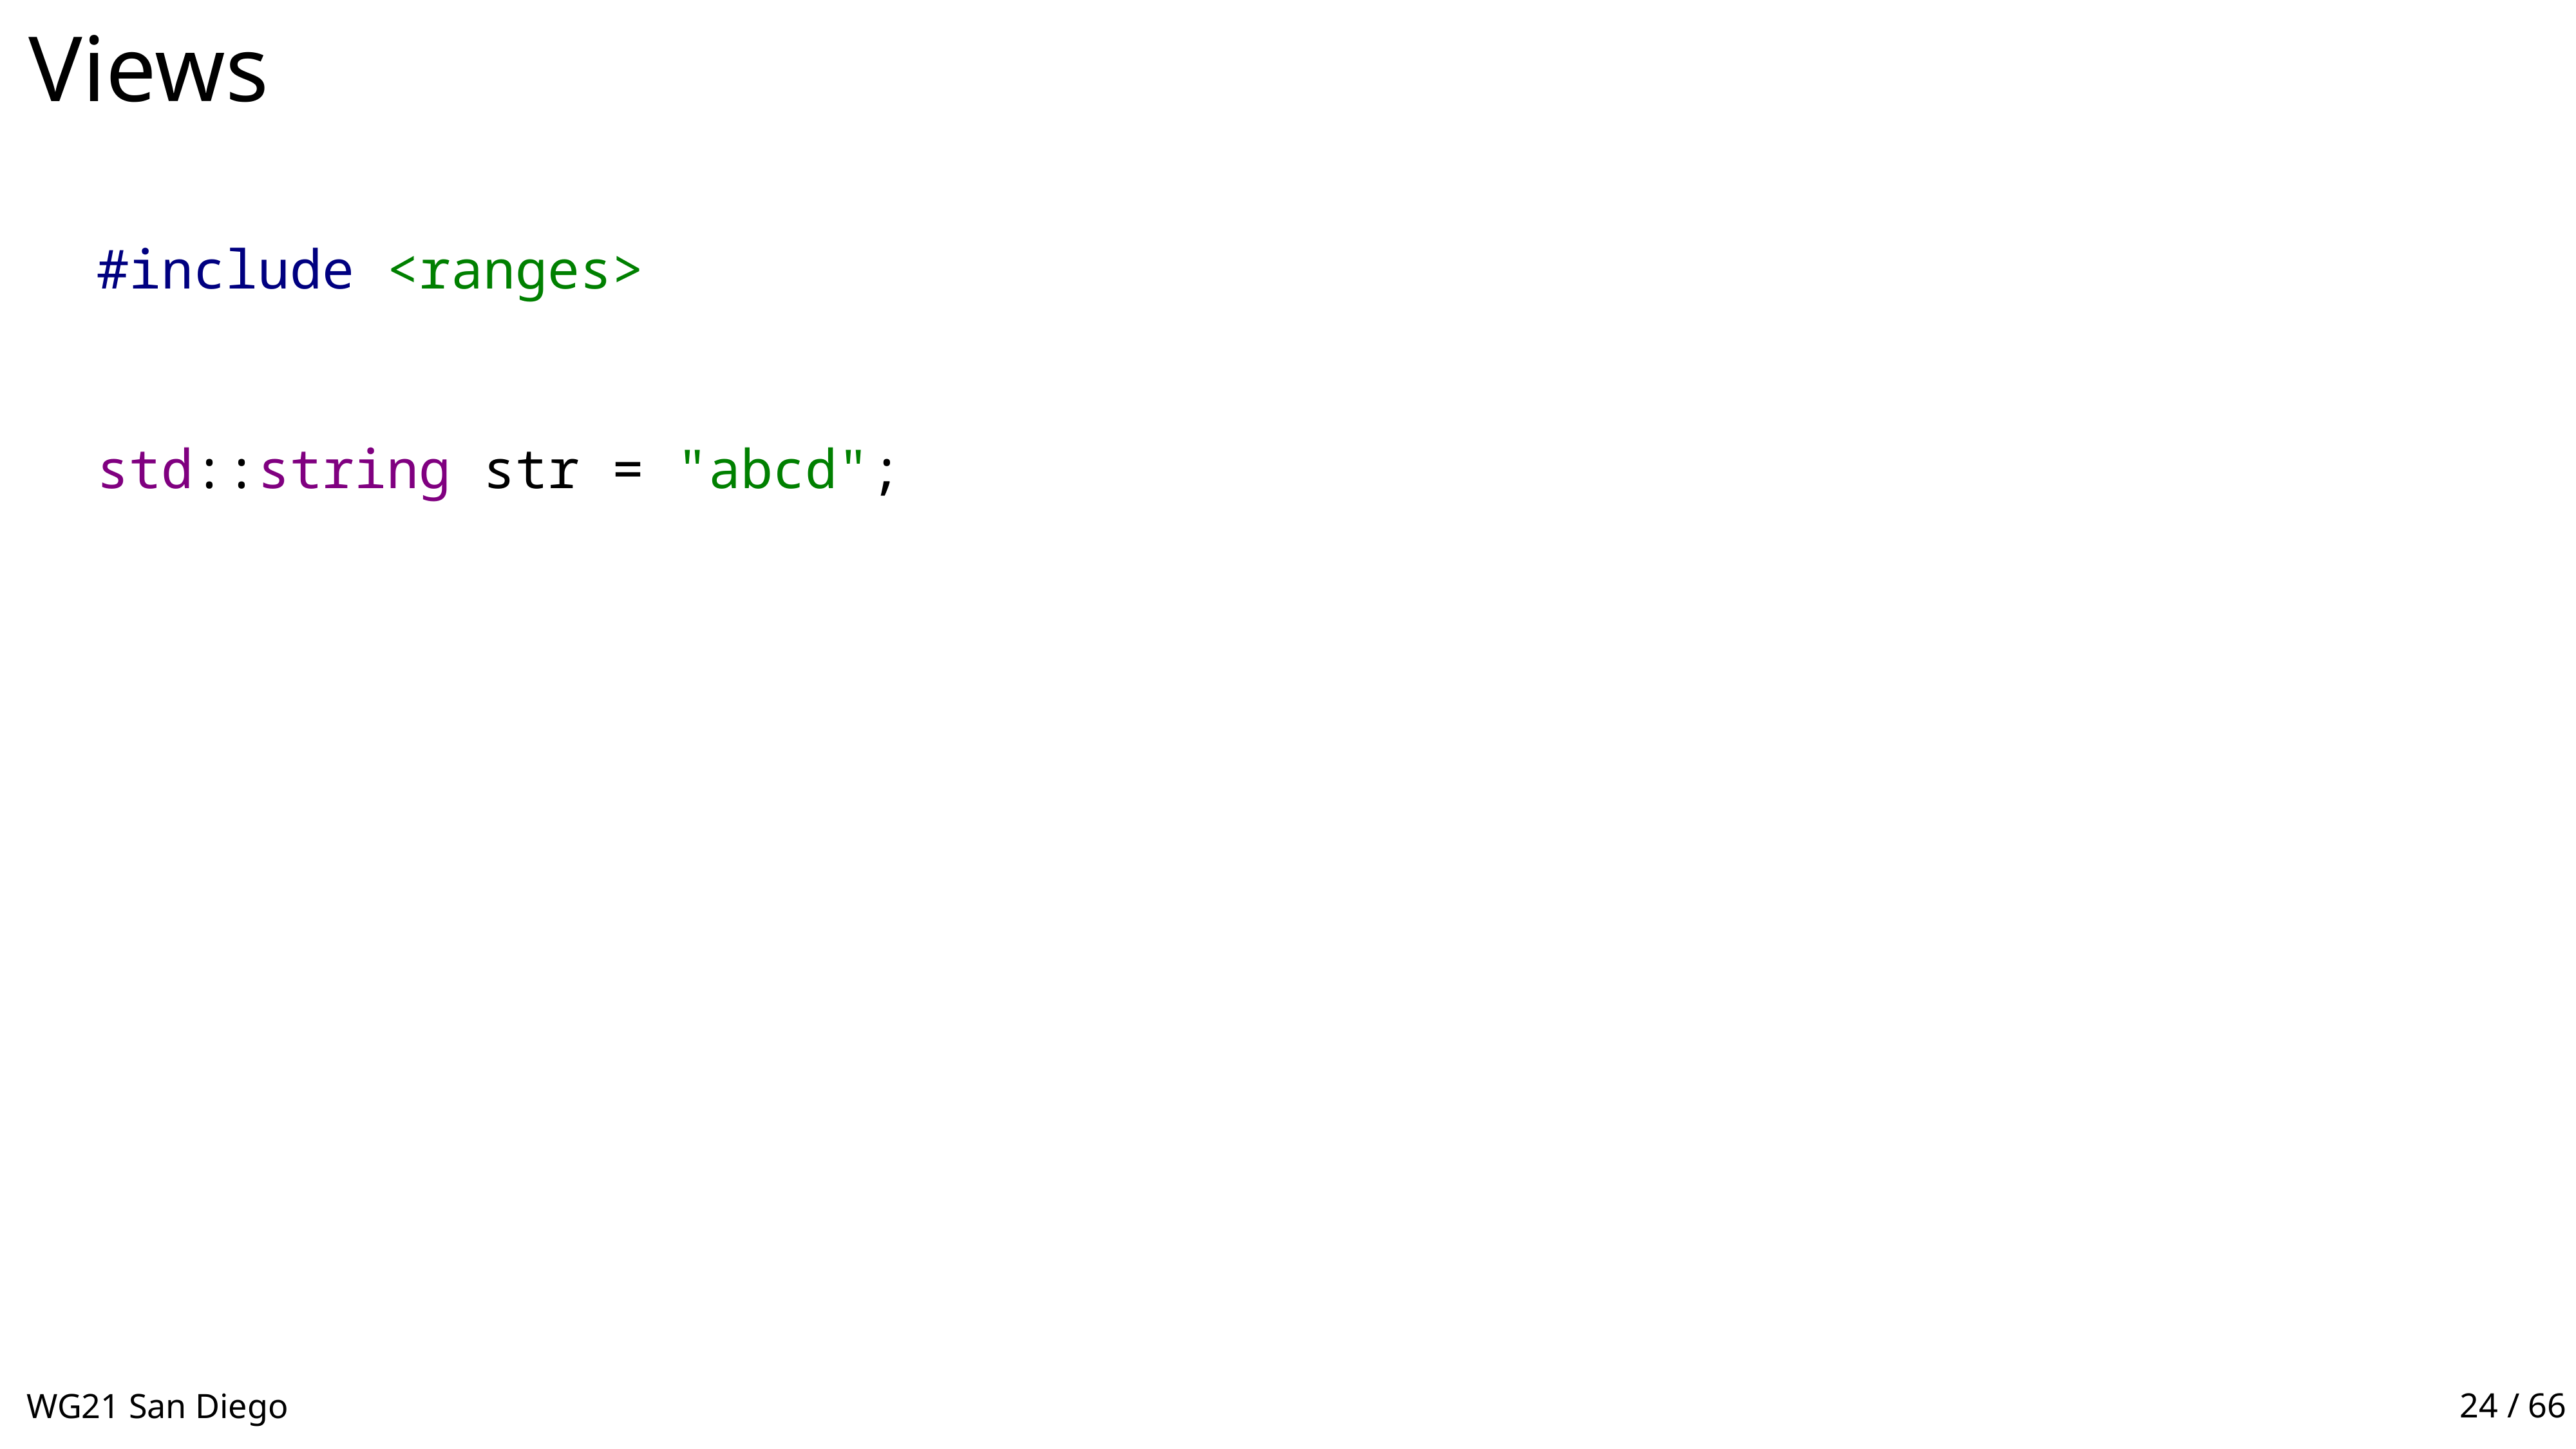

# Views
#include <ranges>
std::string str = "abcd";
WG21 San Diego